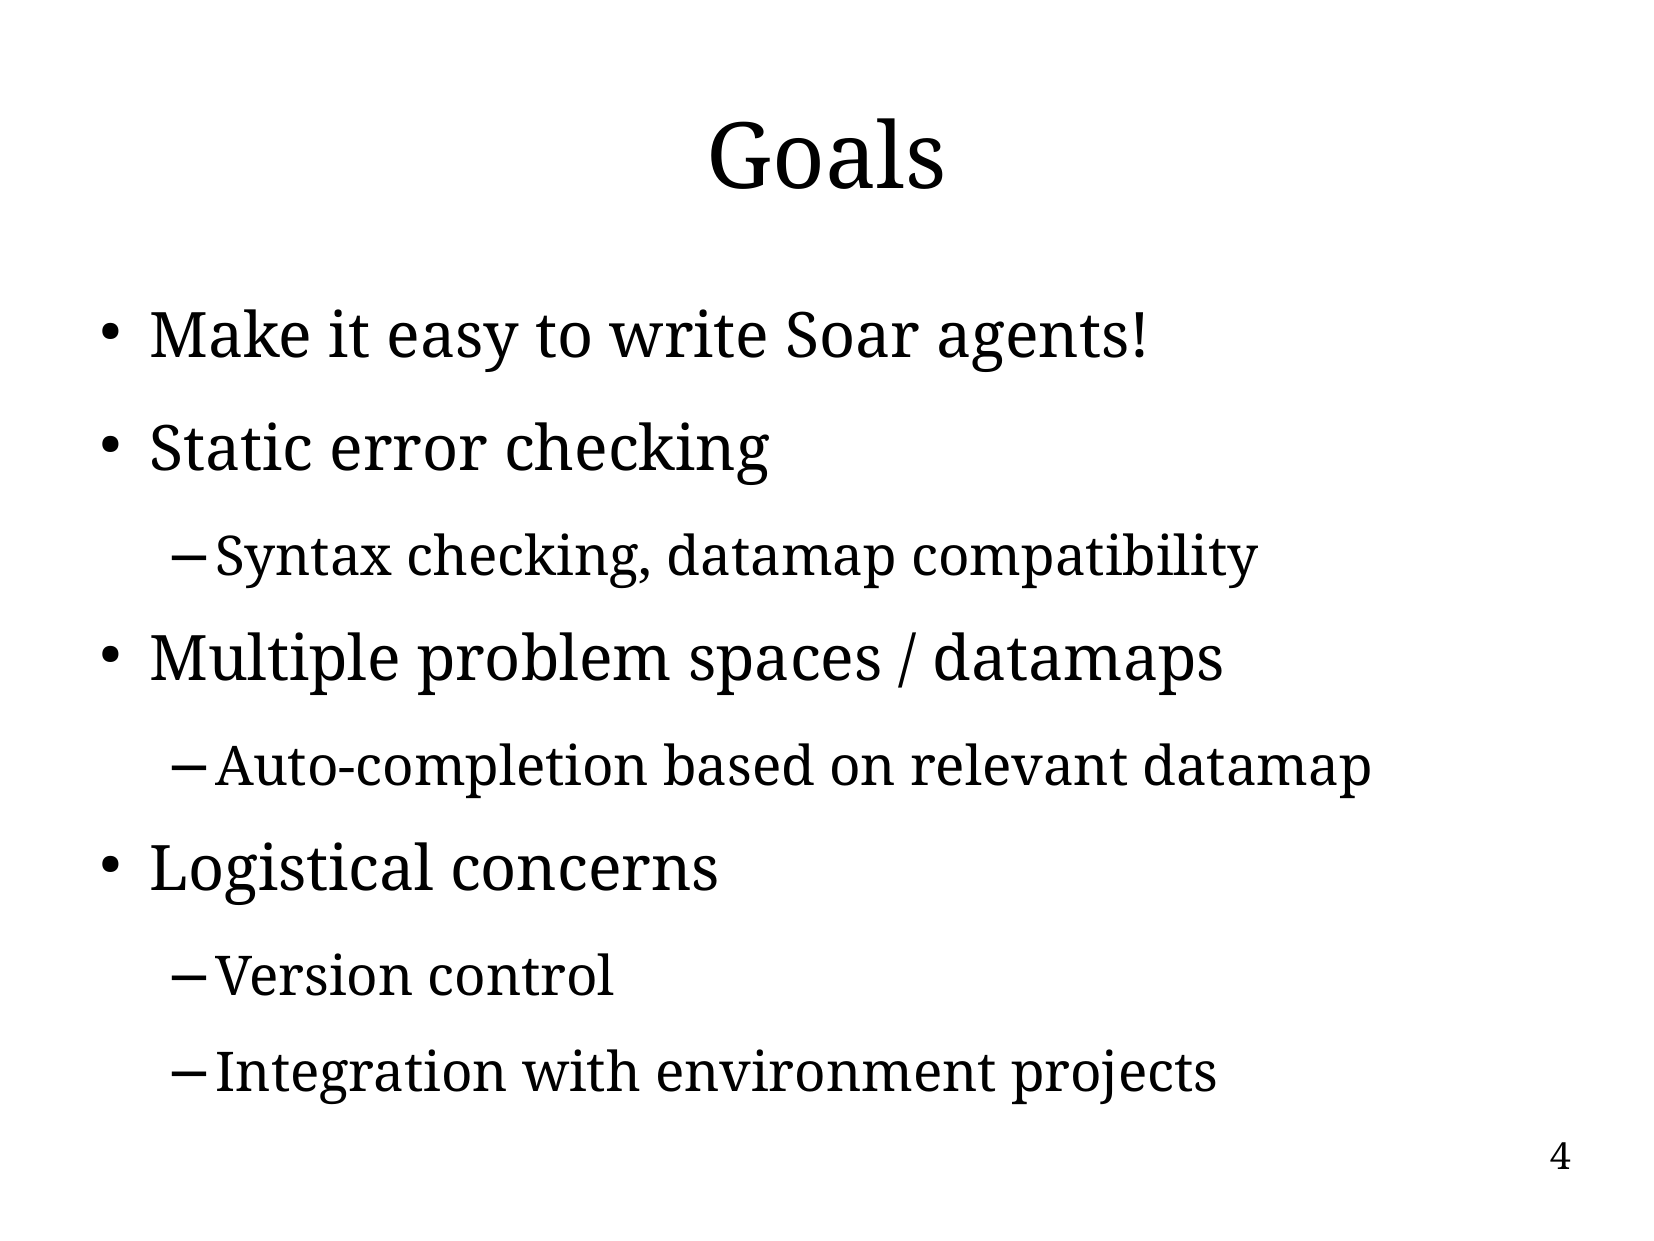

# Goals
Make it easy to write Soar agents!
Static error checking
Syntax checking, datamap compatibility
Multiple problem spaces / datamaps
Auto-completion based on relevant datamap
Logistical concerns
Version control
Integration with environment projects
4